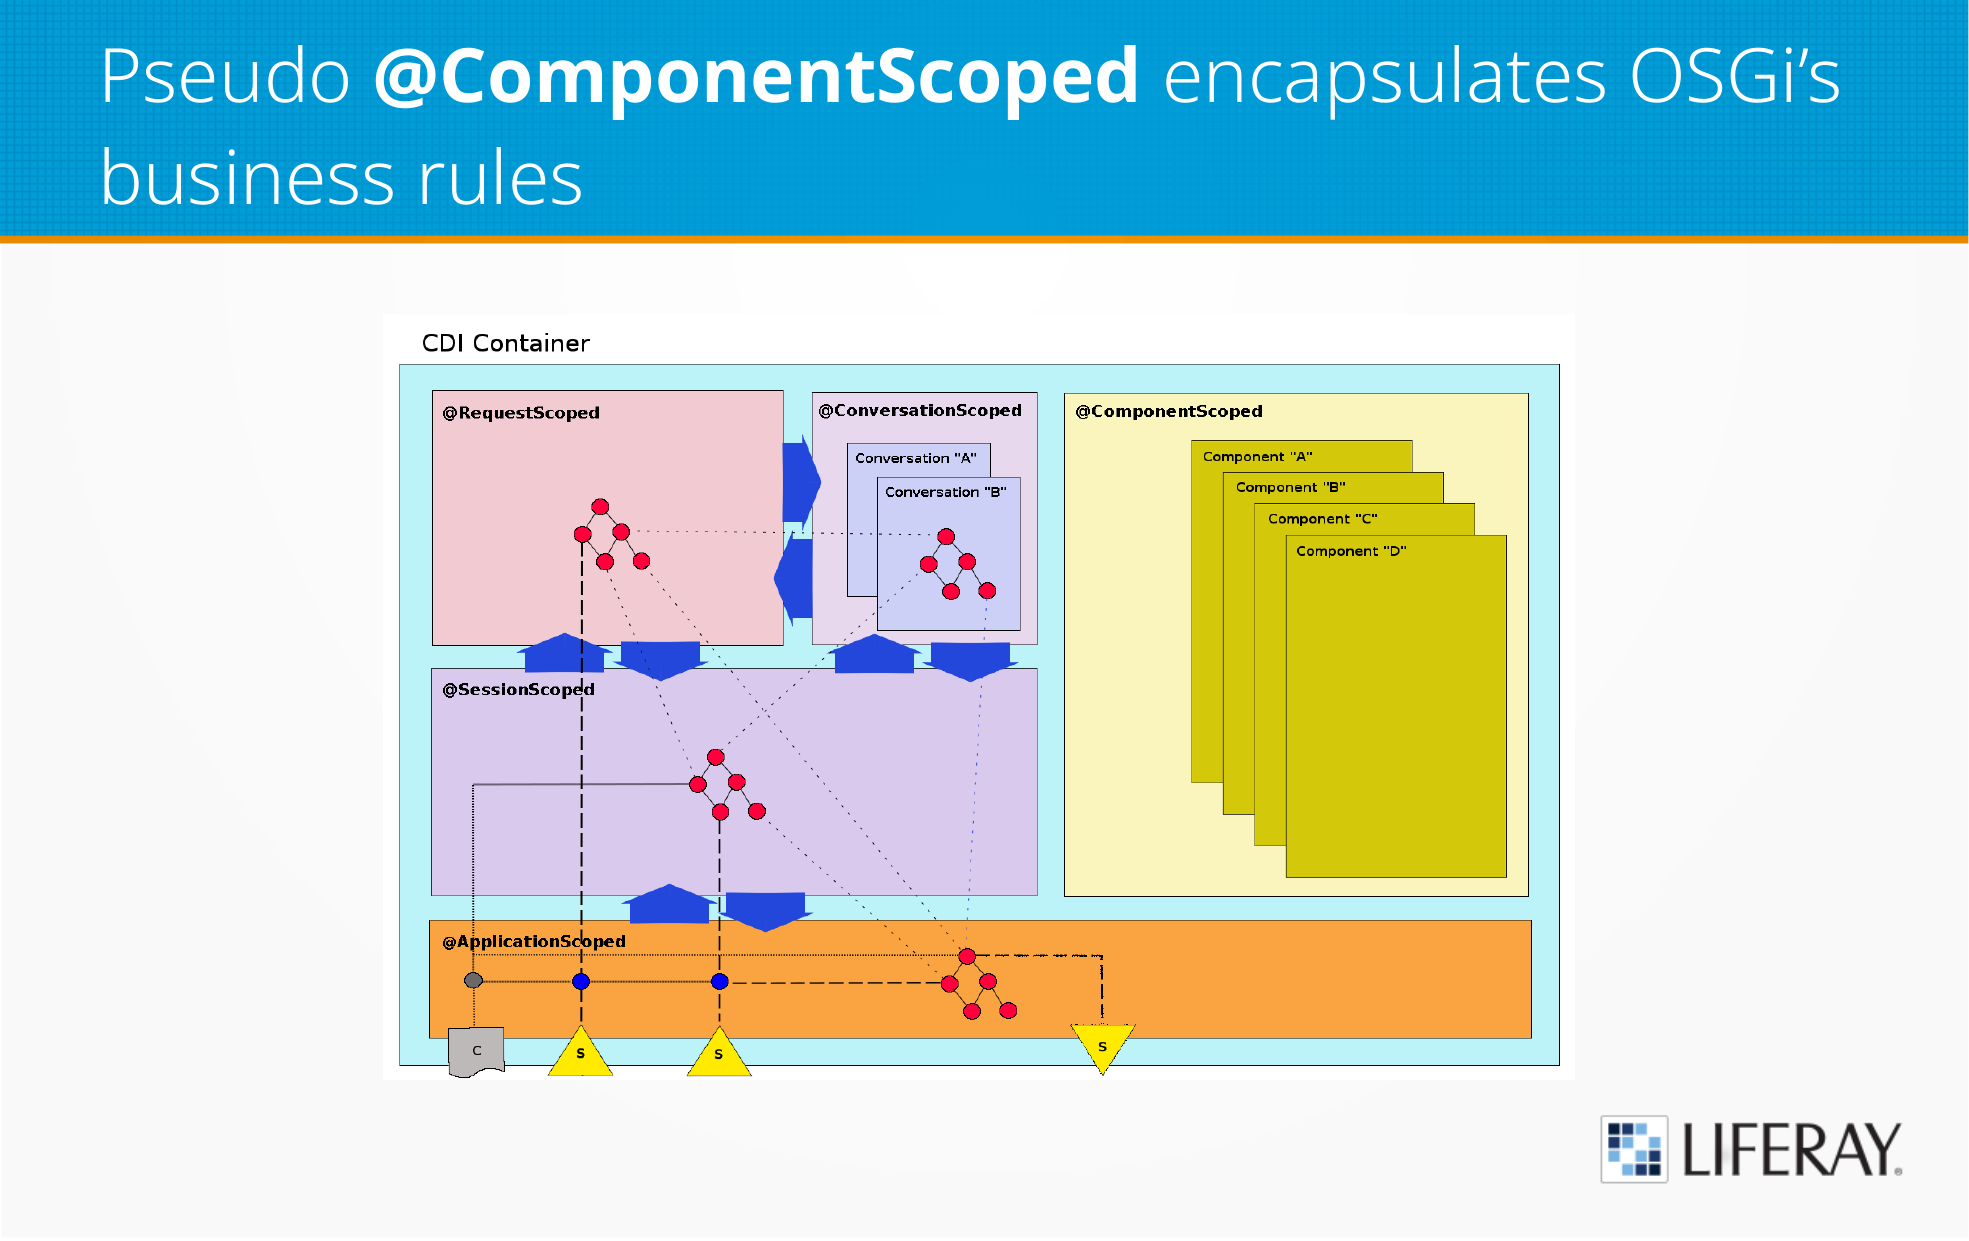

# Pseudo @ComponentScoped encapsulates OSGi’s business rules